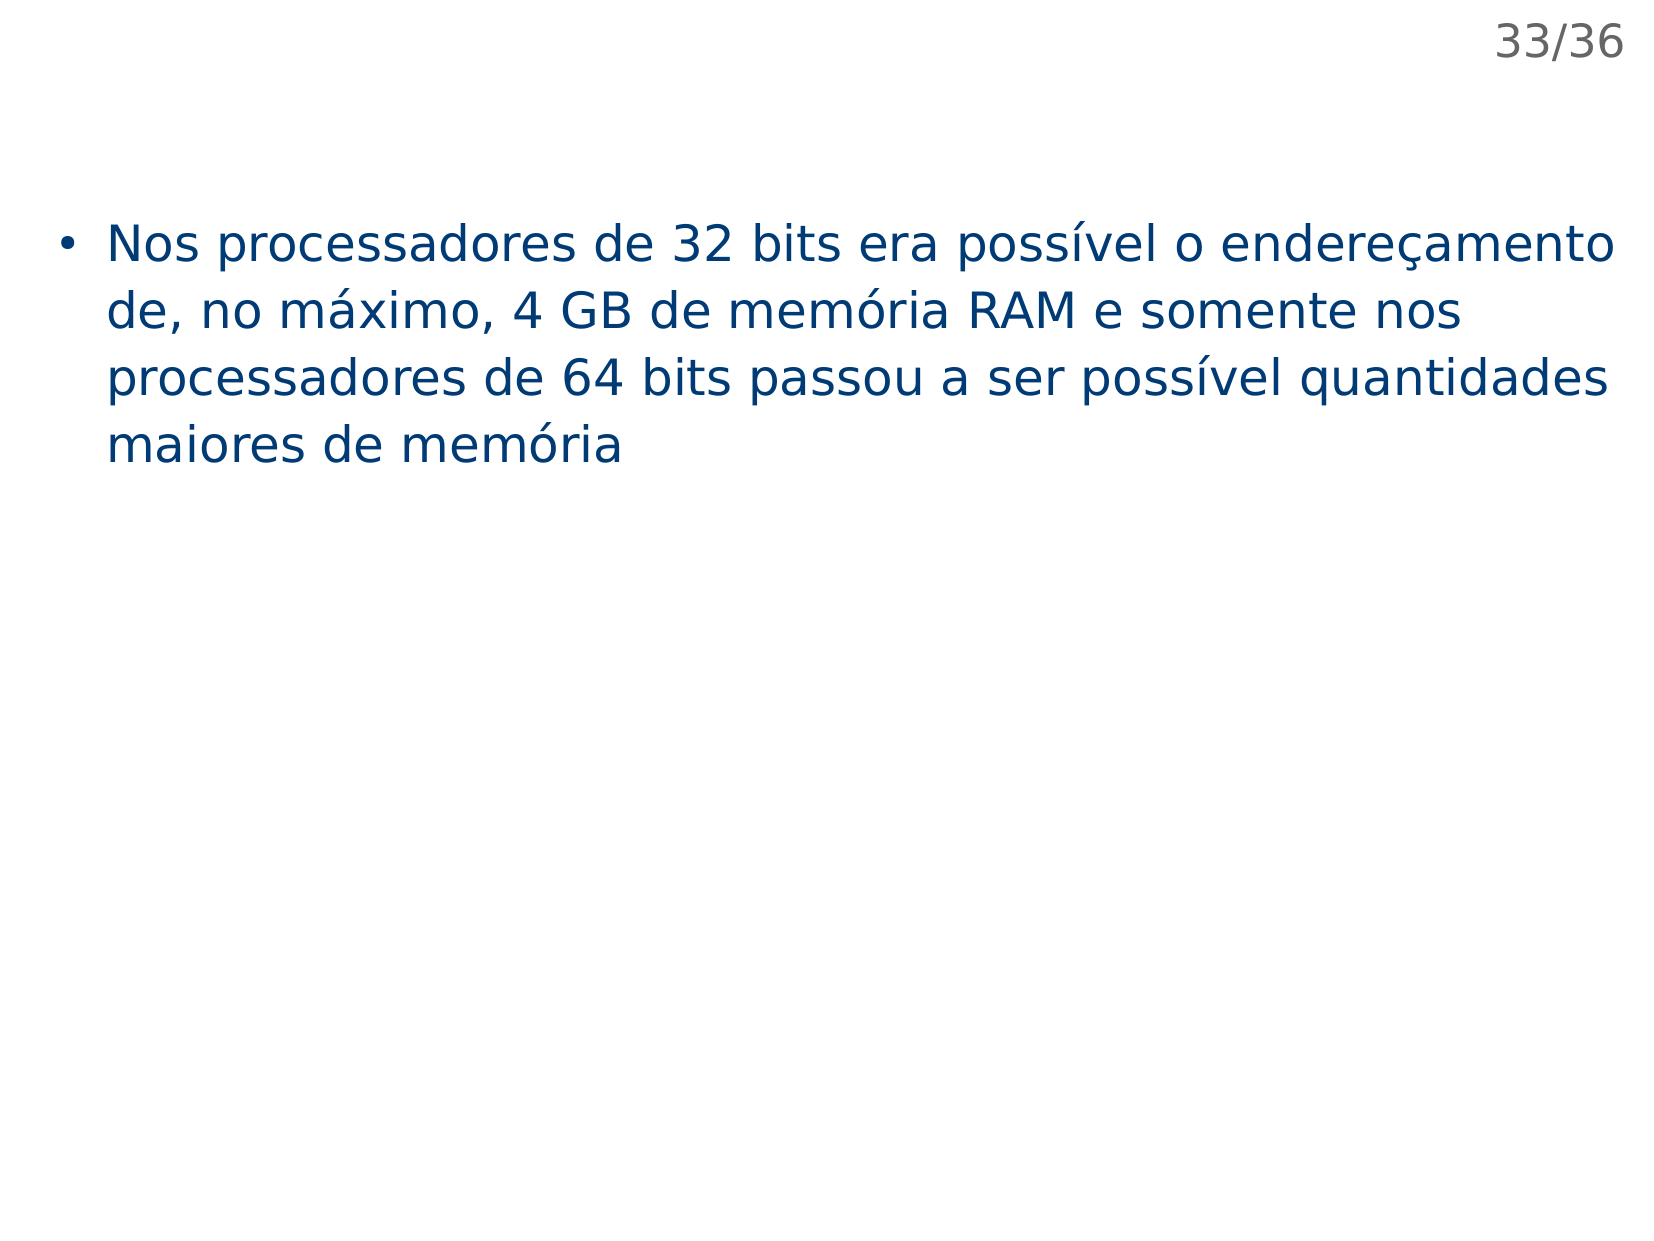

33
#
Nos processadores de 32 bits era possível o endereçamento de, no máximo, 4 GB de memória RAM e somente nos processadores de 64 bits passou a ser possível quantidades maiores de memória